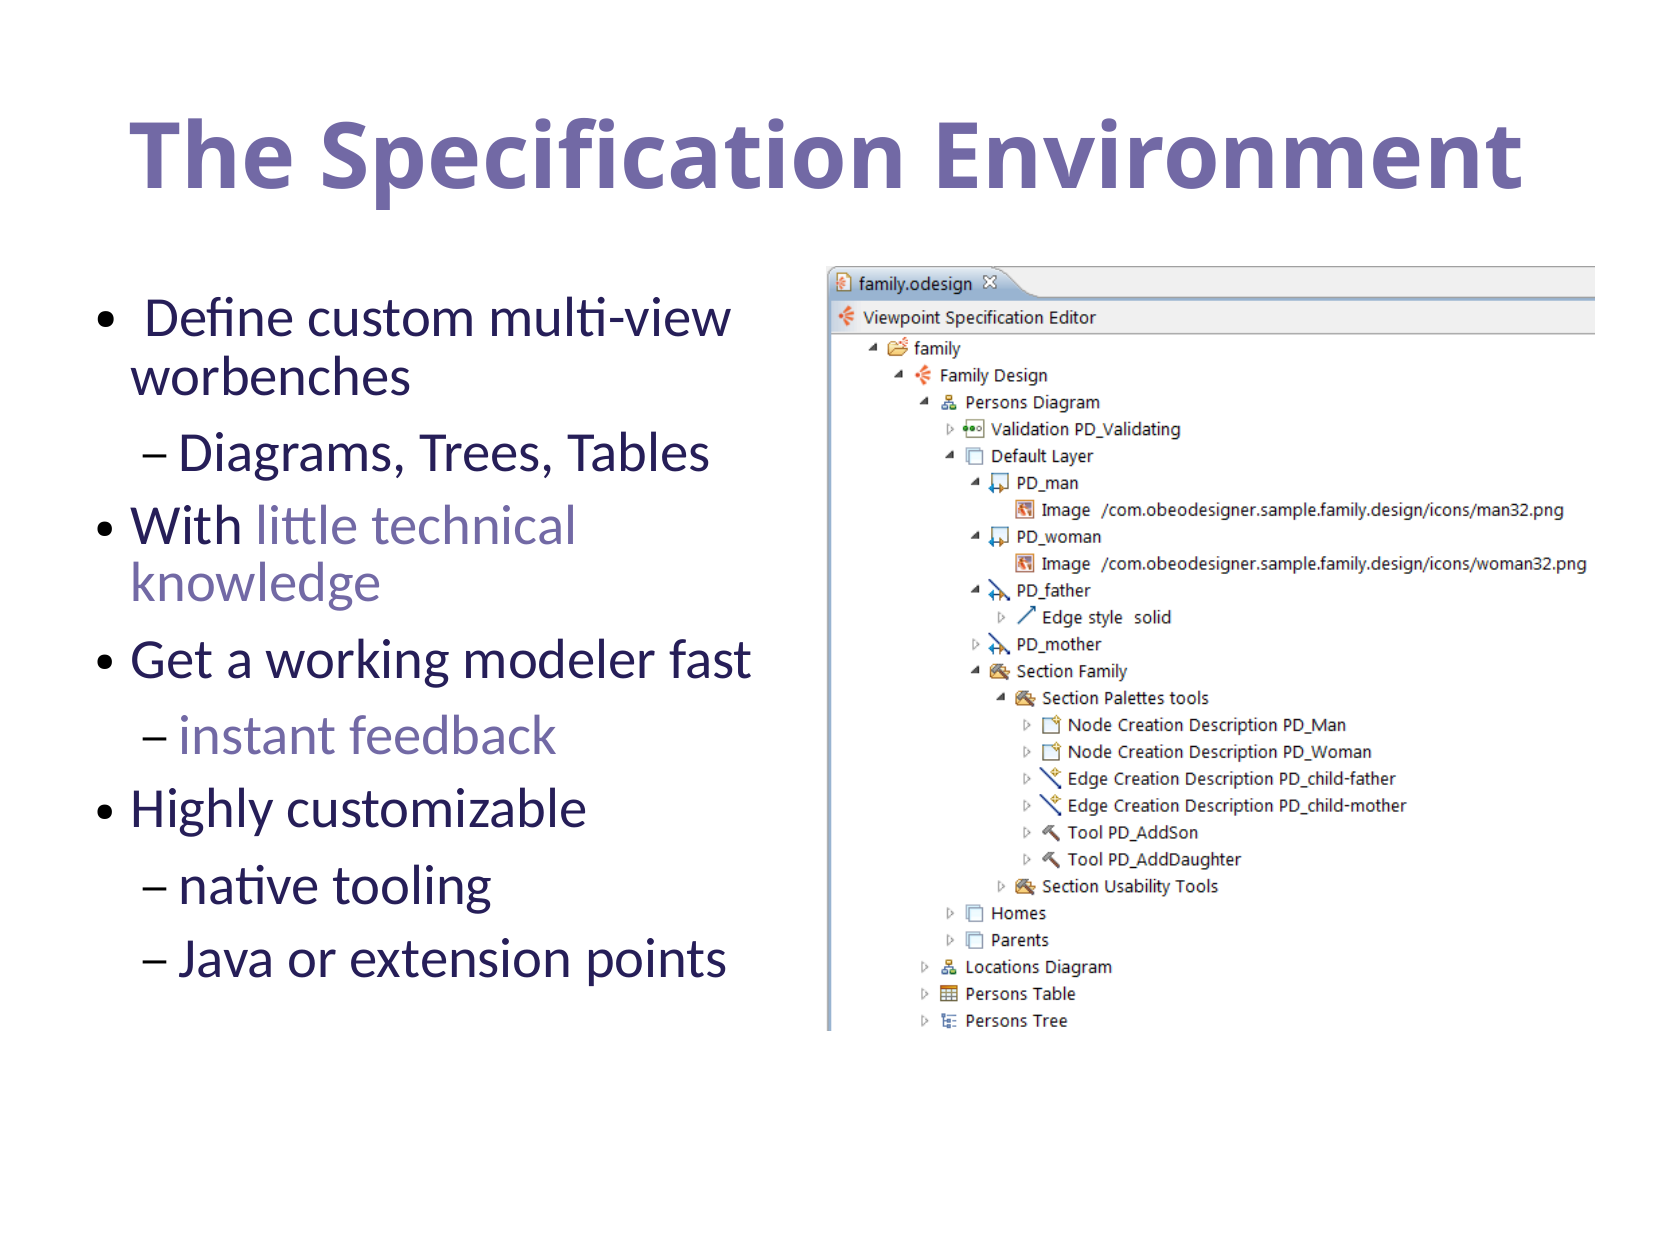

# The Specification Environment
 Define custom multi-view worbenches
Diagrams, Trees, Tables
With little technical knowledge
Get a working modeler fast
instant feedback
Highly customizable
native tooling
Java or extension points